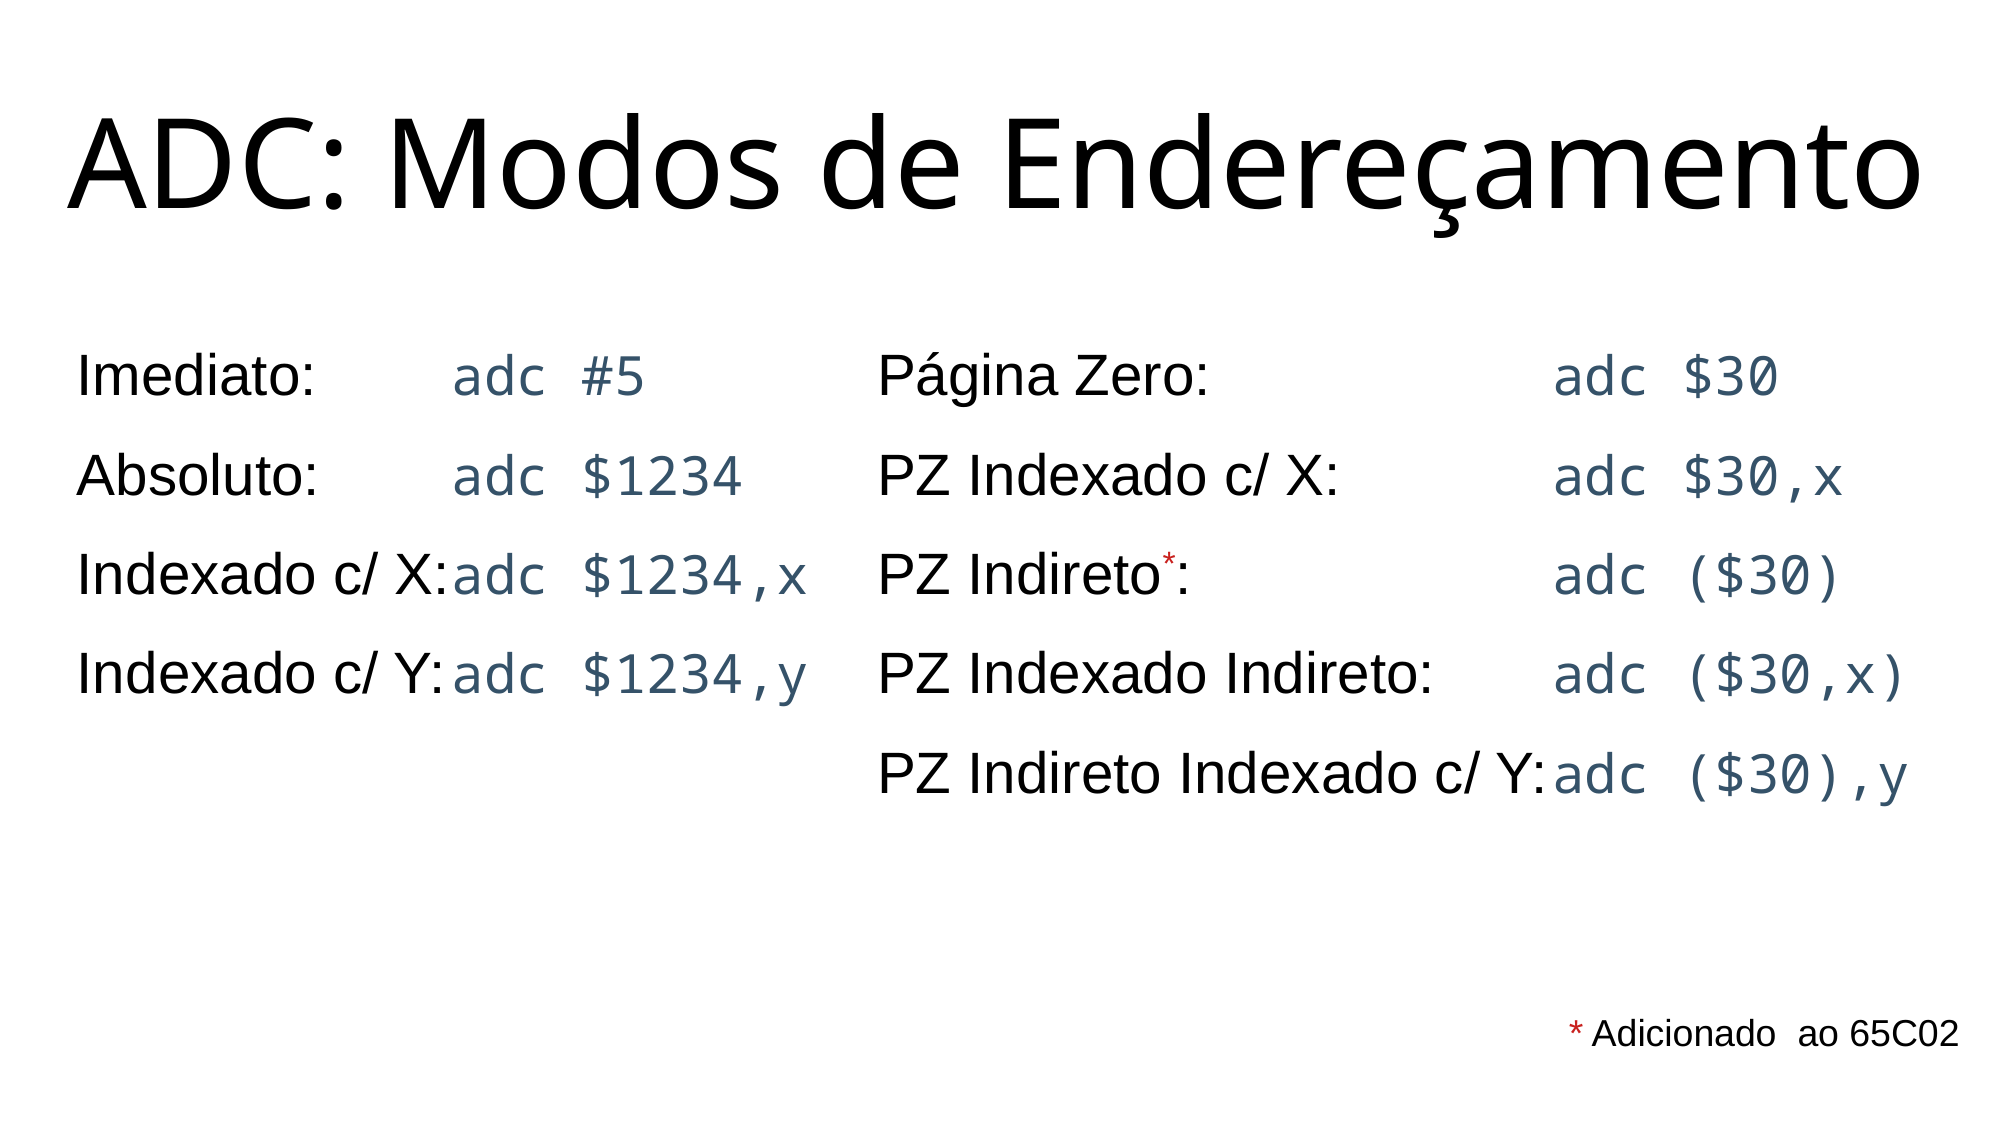

ADC: Modos de Endereçamento
# Imediato: 		adc #5
Absoluto: 		adc $1234
Indexado c/ X:	adc $1234,x
Indexado c/ Y:	adc $1234,y
Página Zero:					adc $30
PZ Indexado c/ X: 			adc $30,x
PZ Indireto*: 					adc ($30)
PZ Indexado Indireto: 		adc ($30,x)
PZ Indireto Indexado c/ Y:	adc ($30),y
* Adicionado ao 65C02